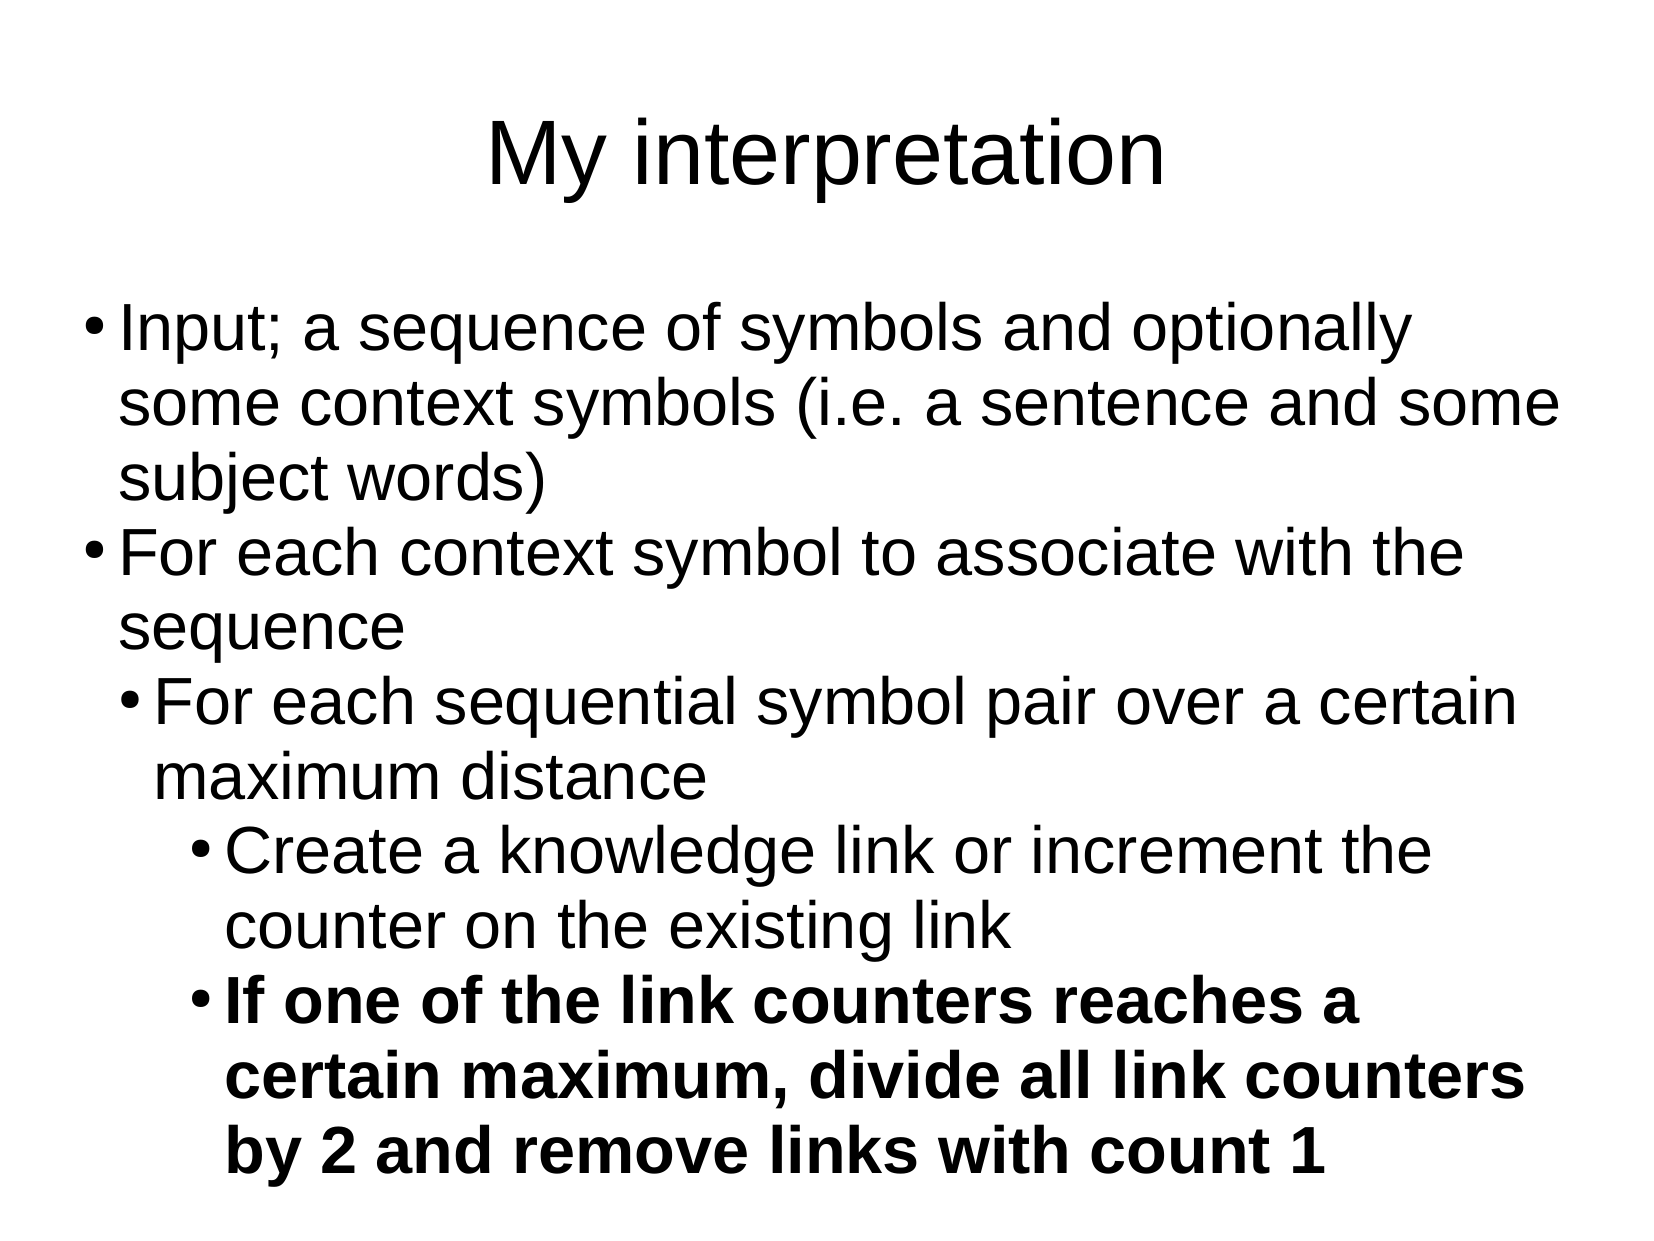

# My interpretation
Input; a sequence of symbols and optionally some context symbols (i.e. a sentence and some subject words)
For each context symbol to associate with the sequence
For each sequential symbol pair over a certain maximum distance
Create a knowledge link or increment the counter on the existing link
If one of the link counters reaches a certain maximum, divide all link counters by 2 and remove links with count 1